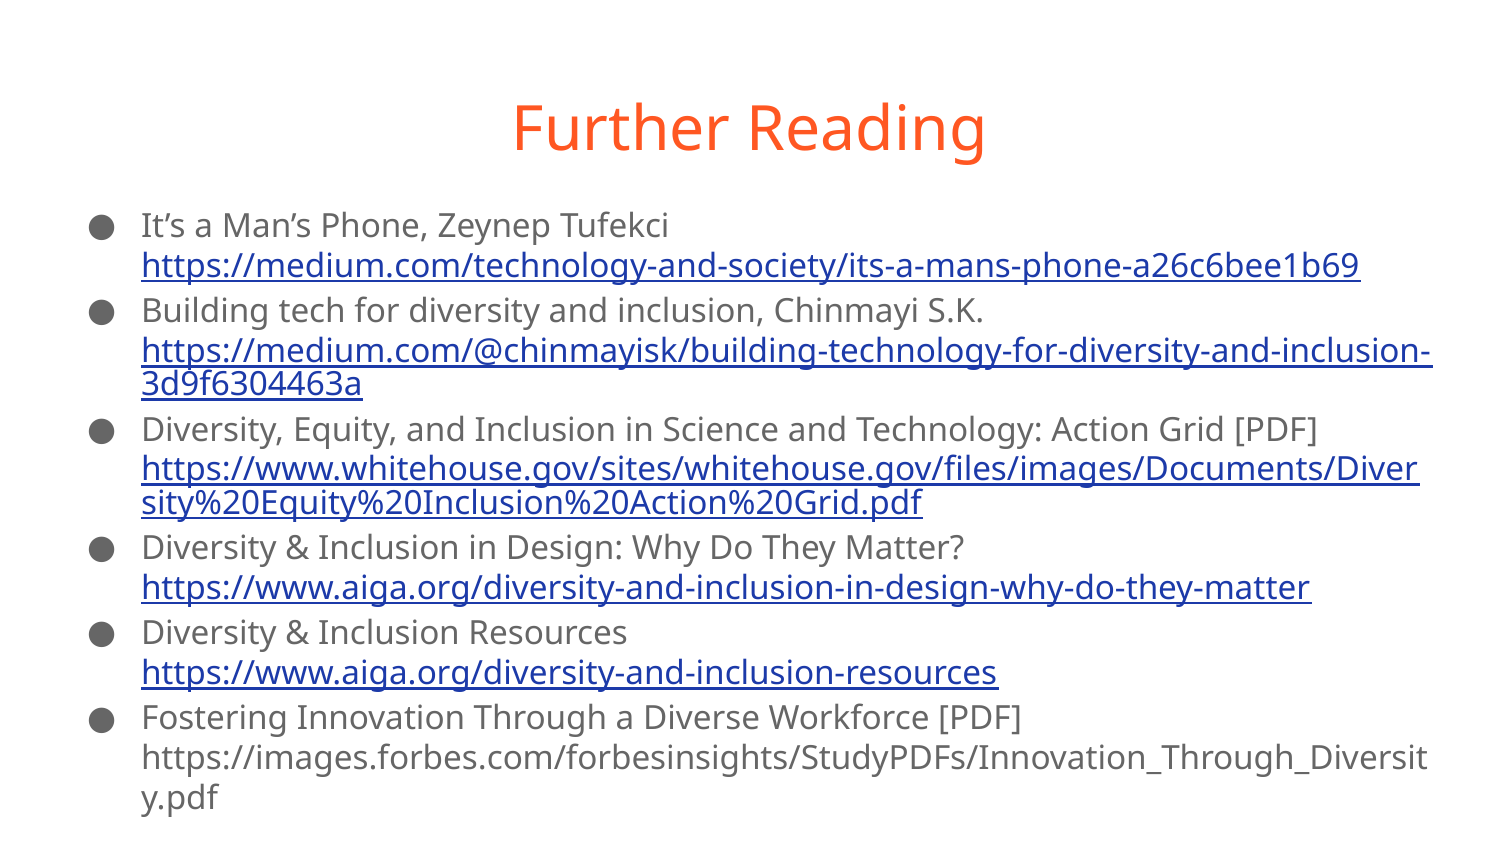

# Further Reading
It’s a Man’s Phone, Zeynep Tufekci https://medium.com/technology-and-society/its-a-mans-phone-a26c6bee1b69
Building tech for diversity and inclusion, Chinmayi S.K. https://medium.com/@chinmayisk/building-technology-for-diversity-and-inclusion-3d9f6304463a
Diversity, Equity, and Inclusion in Science and Technology: Action Grid [PDF] https://www.whitehouse.gov/sites/whitehouse.gov/files/images/Documents/Diversity%20Equity%20Inclusion%20Action%20Grid.pdf
Diversity & Inclusion in Design: Why Do They Matter? https://www.aiga.org/diversity-and-inclusion-in-design-why-do-they-matter
Diversity & Inclusion Resources https://www.aiga.org/diversity-and-inclusion-resources
Fostering Innovation Through a Diverse Workforce [PDF] https://images.forbes.com/forbesinsights/StudyPDFs/Innovation_Through_Diversity.pdf